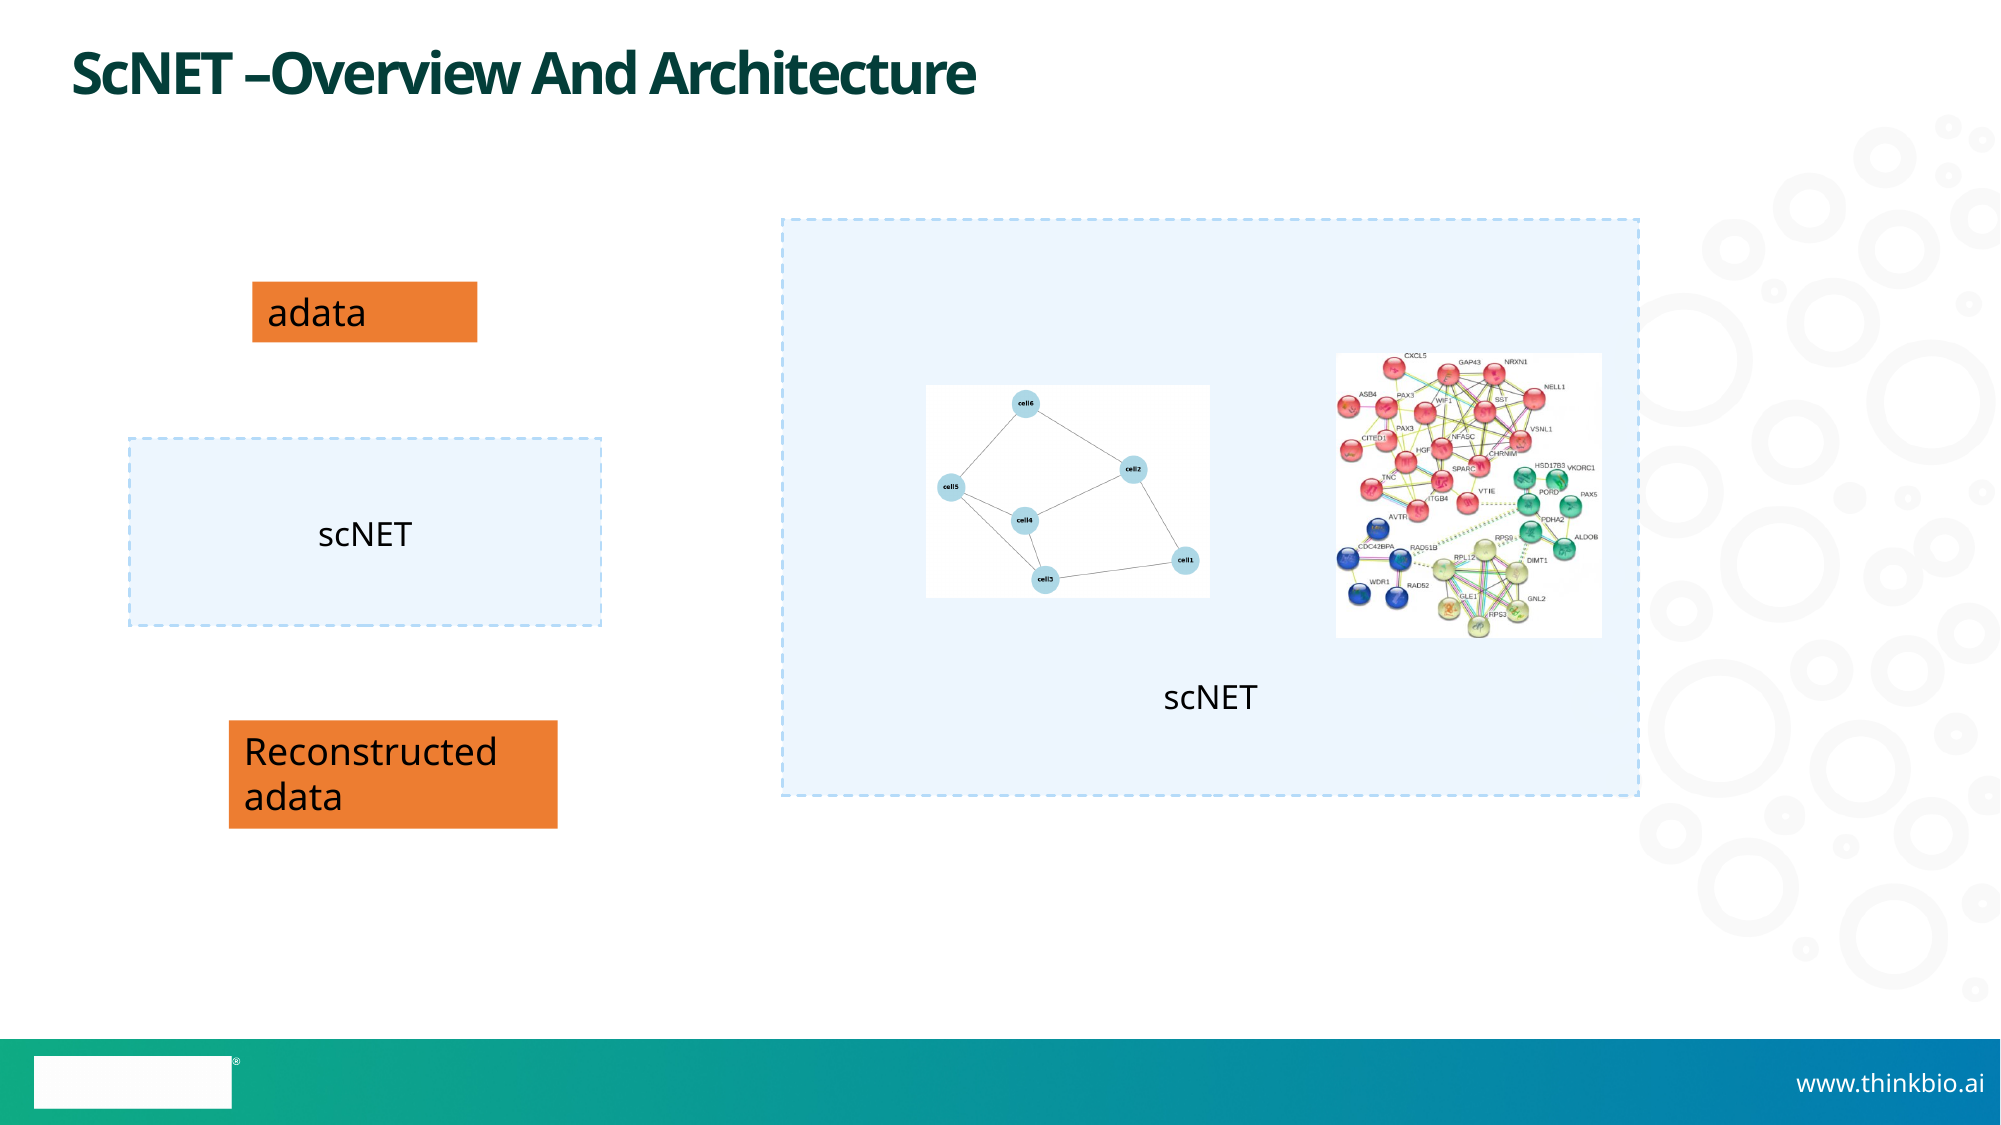

ScNET –Overview And Architecture
scNET
adata
scNET
Reconstructed adata